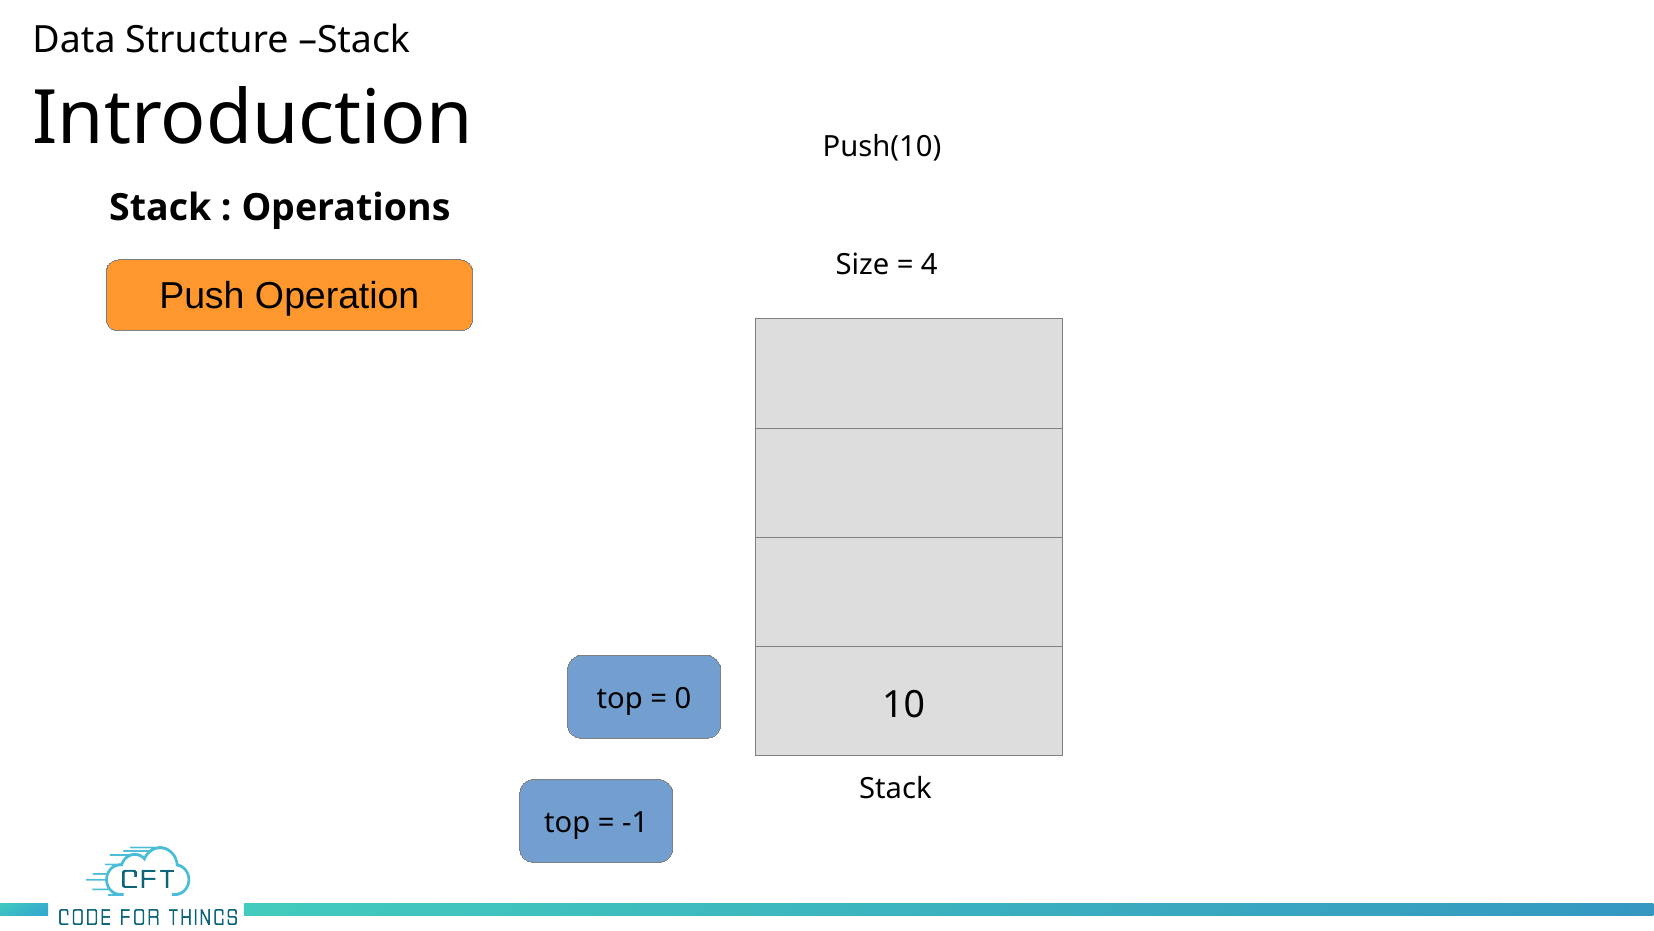

# Data Structure –Stack Introduction
 Push(10)
Stack : Operations
Size = 4
Push Operation
top = 0
10
Stack
top = -1